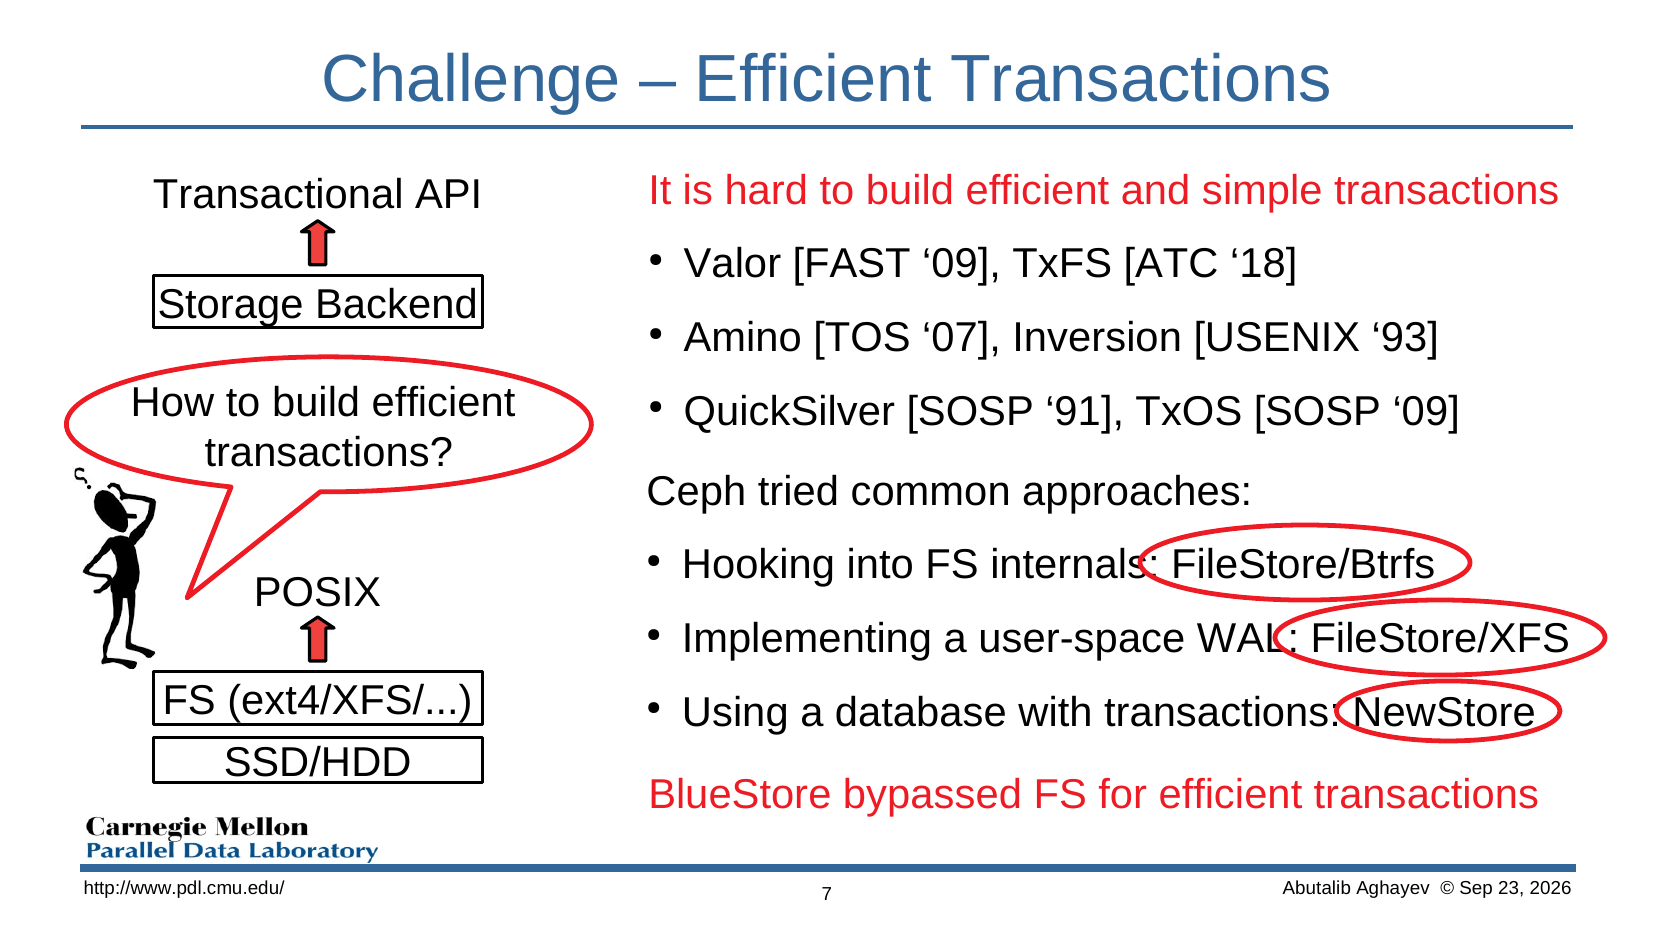

# Challenge – Efficient Transactions
It is hard to build efficient and simple transactions
Valor [FAST ‘09], TxFS [ATC ‘18]
Amino [TOS ‘07], Inversion [USENIX ‘93]
QuickSilver [SOSP ‘91], TxOS [SOSP ‘09]
Transactional API
Storage Backend
How to build efficient
transactions?
Ceph tried common approaches:
Hooking into FS internals: FileStore/Btrfs
Implementing a user-space WAL: FileStore/XFS
Using a database with transactions: NewStore
POSIX
FS (ext4/XFS/...)
SSD/HDD
BlueStore bypassed FS for efficient transactions
http://www.pdl.cmu.edu/
 Abutalib Aghayev ©